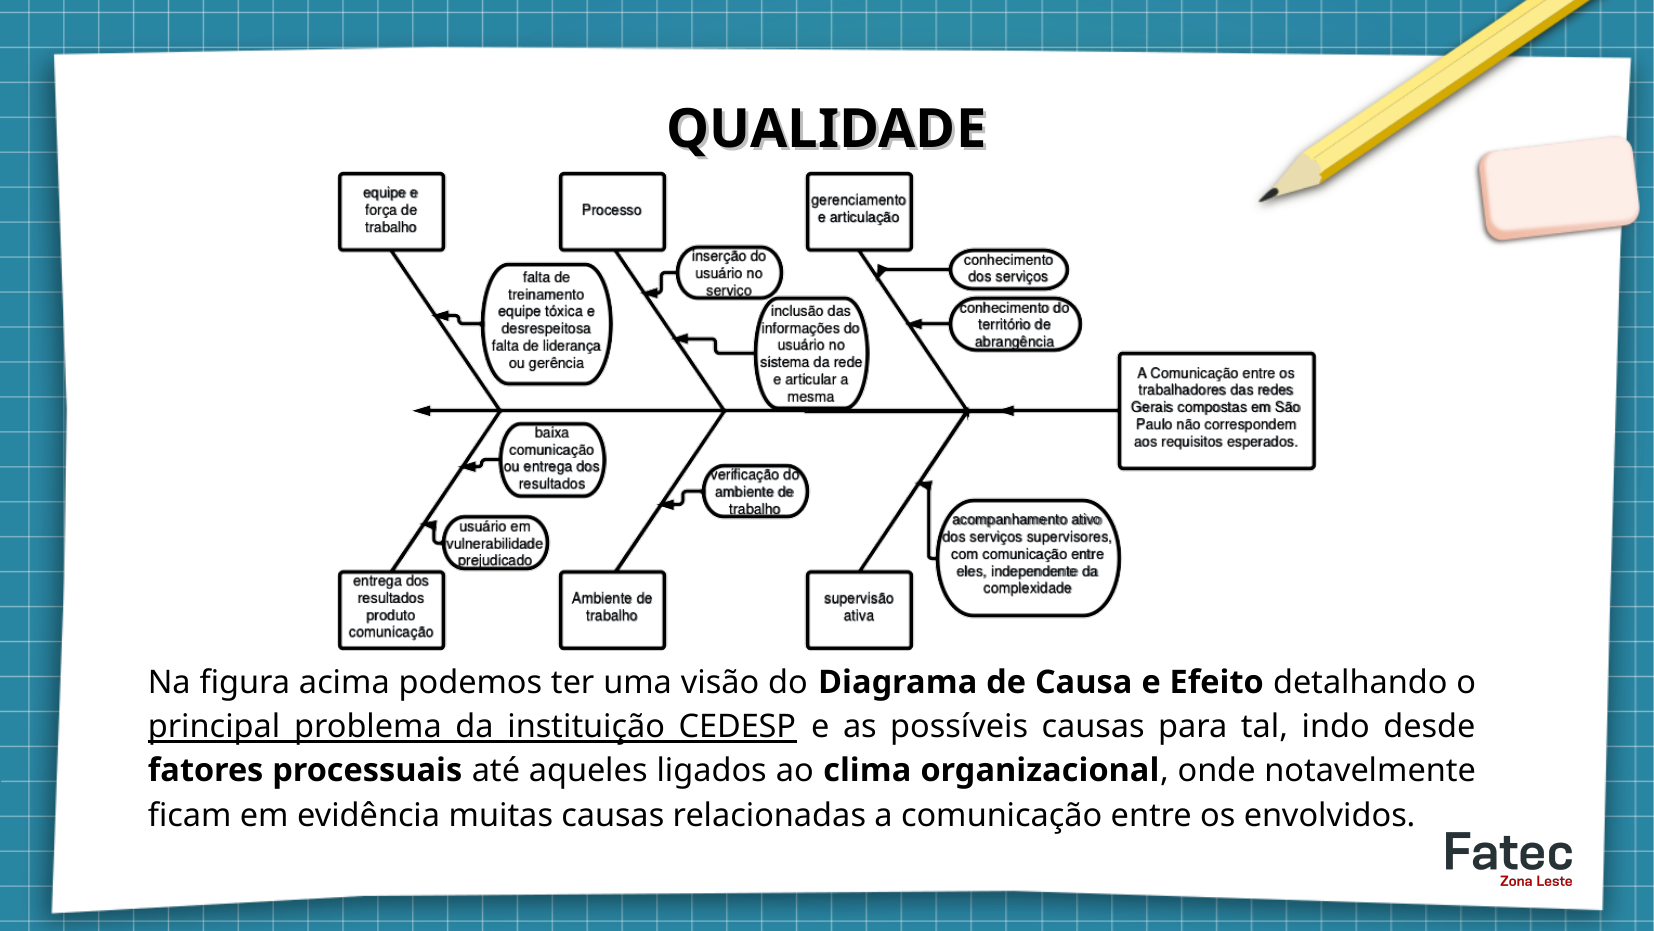

# QUALIDADE
Na figura acima podemos ter uma visão do Diagrama de Causa e Efeito detalhando o principal problema da instituição CEDESP e as possíveis causas para tal, indo desde fatores processuais até aqueles ligados ao clima organizacional, onde notavelmente ficam em evidência muitas causas relacionadas a comunicação entre os envolvidos.